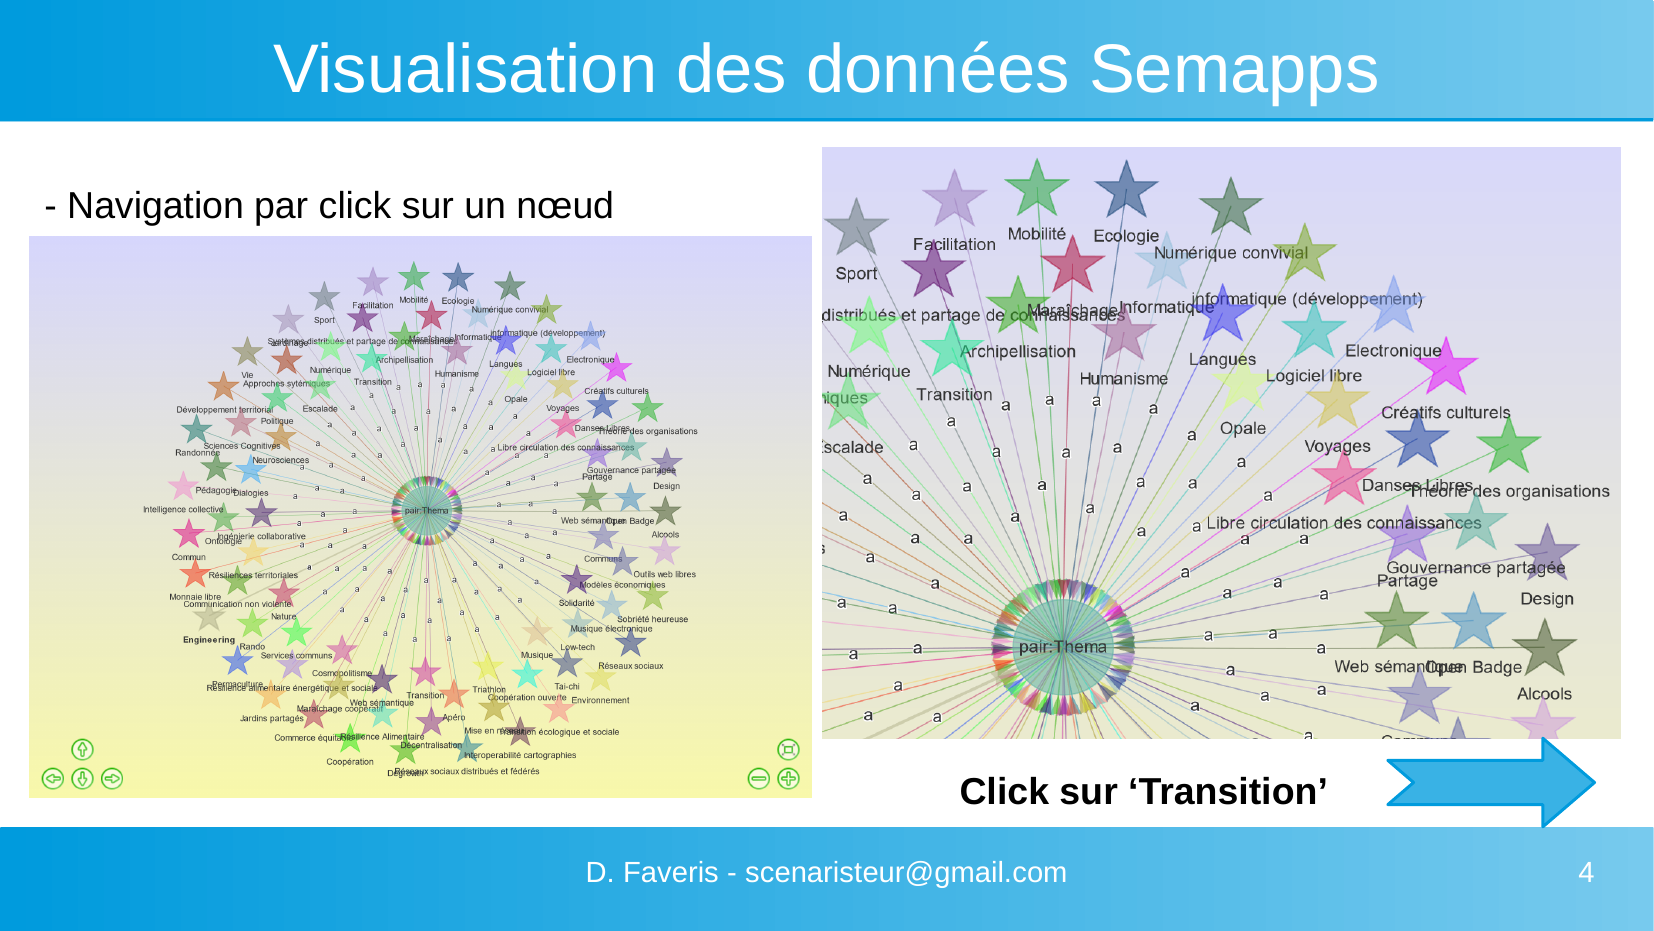

# Visualisation des données Semapps
- Navigation par click sur un nœud
Click sur ‘Transition’
D. Faveris - scenaristeur@gmail.com
4